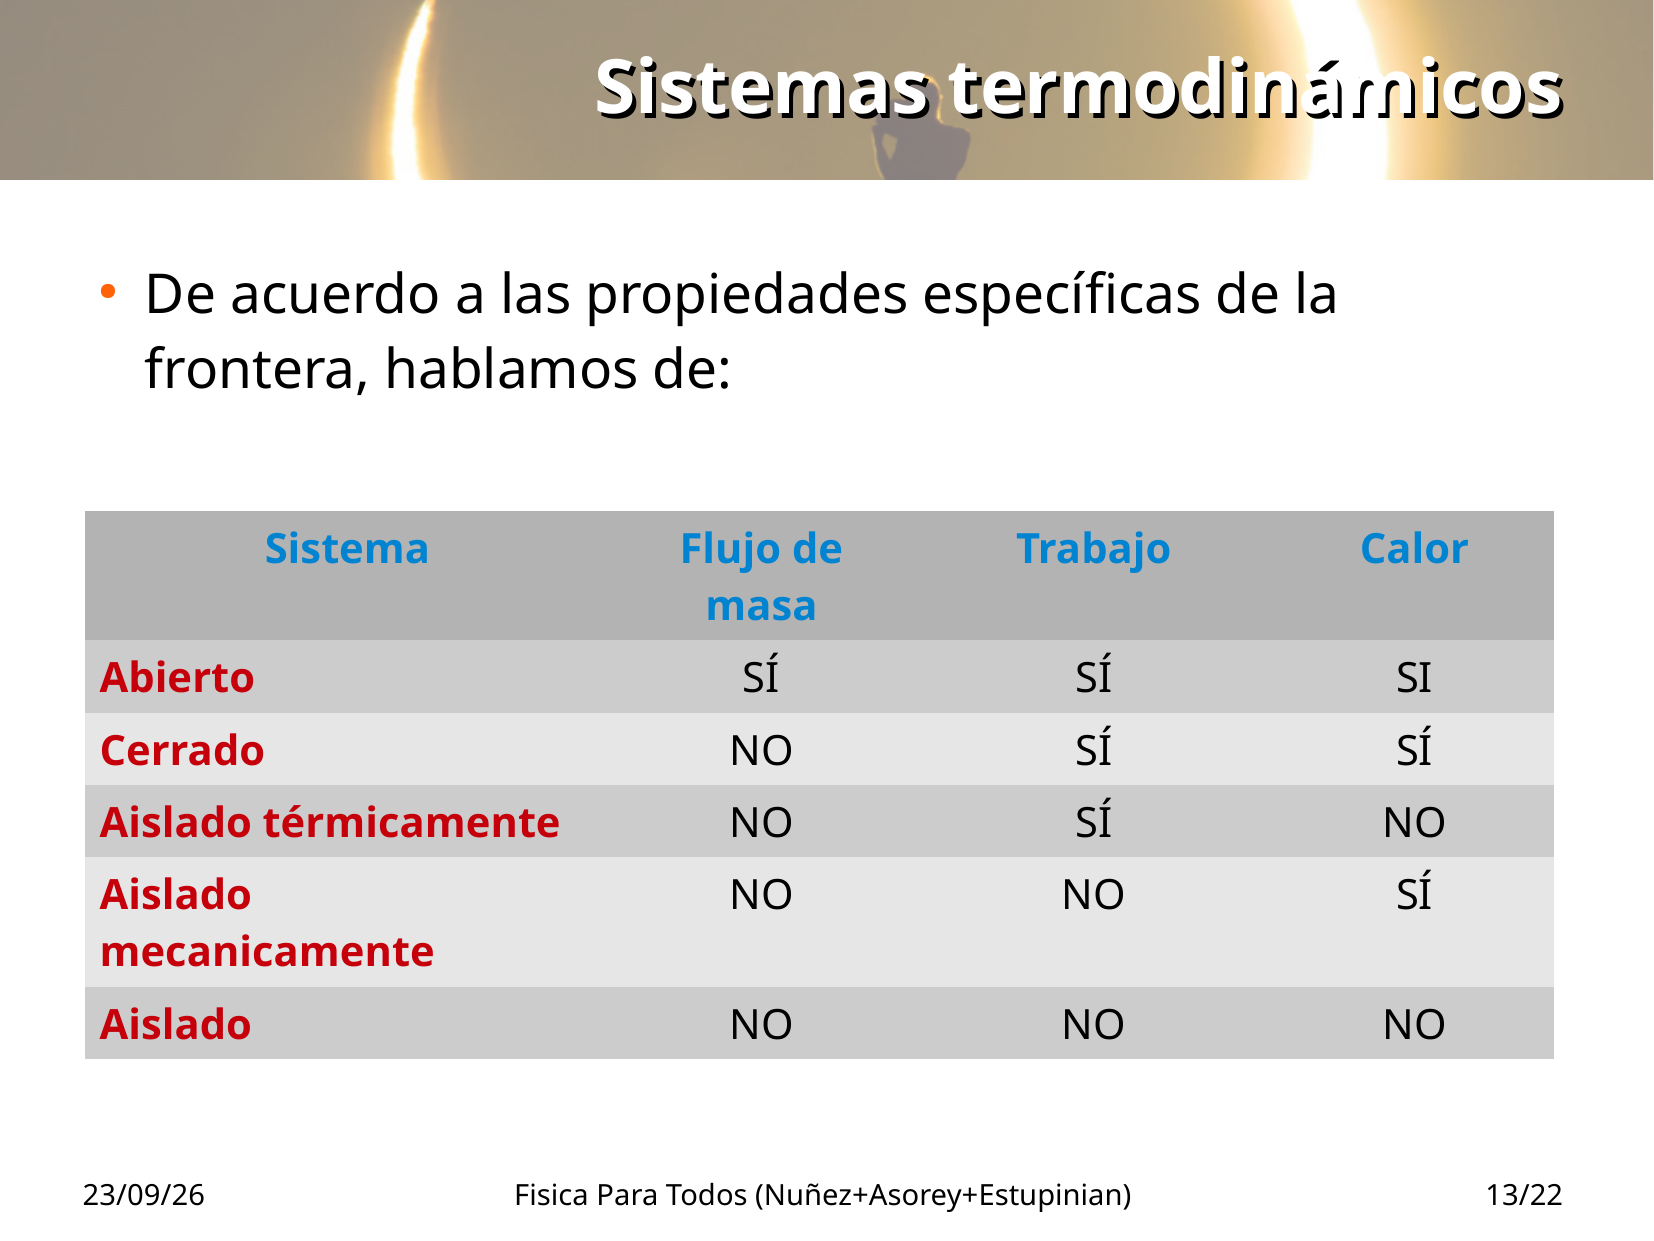

# Sistemas termodinámicos
De acuerdo a las propiedades específicas de la frontera, hablamos de:
| Sistema | Flujo de masa | Trabajo | Calor |
| --- | --- | --- | --- |
| Abierto | SÍ | SÍ | SI |
| Cerrado | NO | SÍ | SÍ |
| Aislado térmicamente | NO | SÍ | NO |
| Aislado mecanicamente | NO | NO | SÍ |
| Aislado | NO | NO | NO |
Fisica Para Todos (Nuñez+Asorey+Estupinian)
13